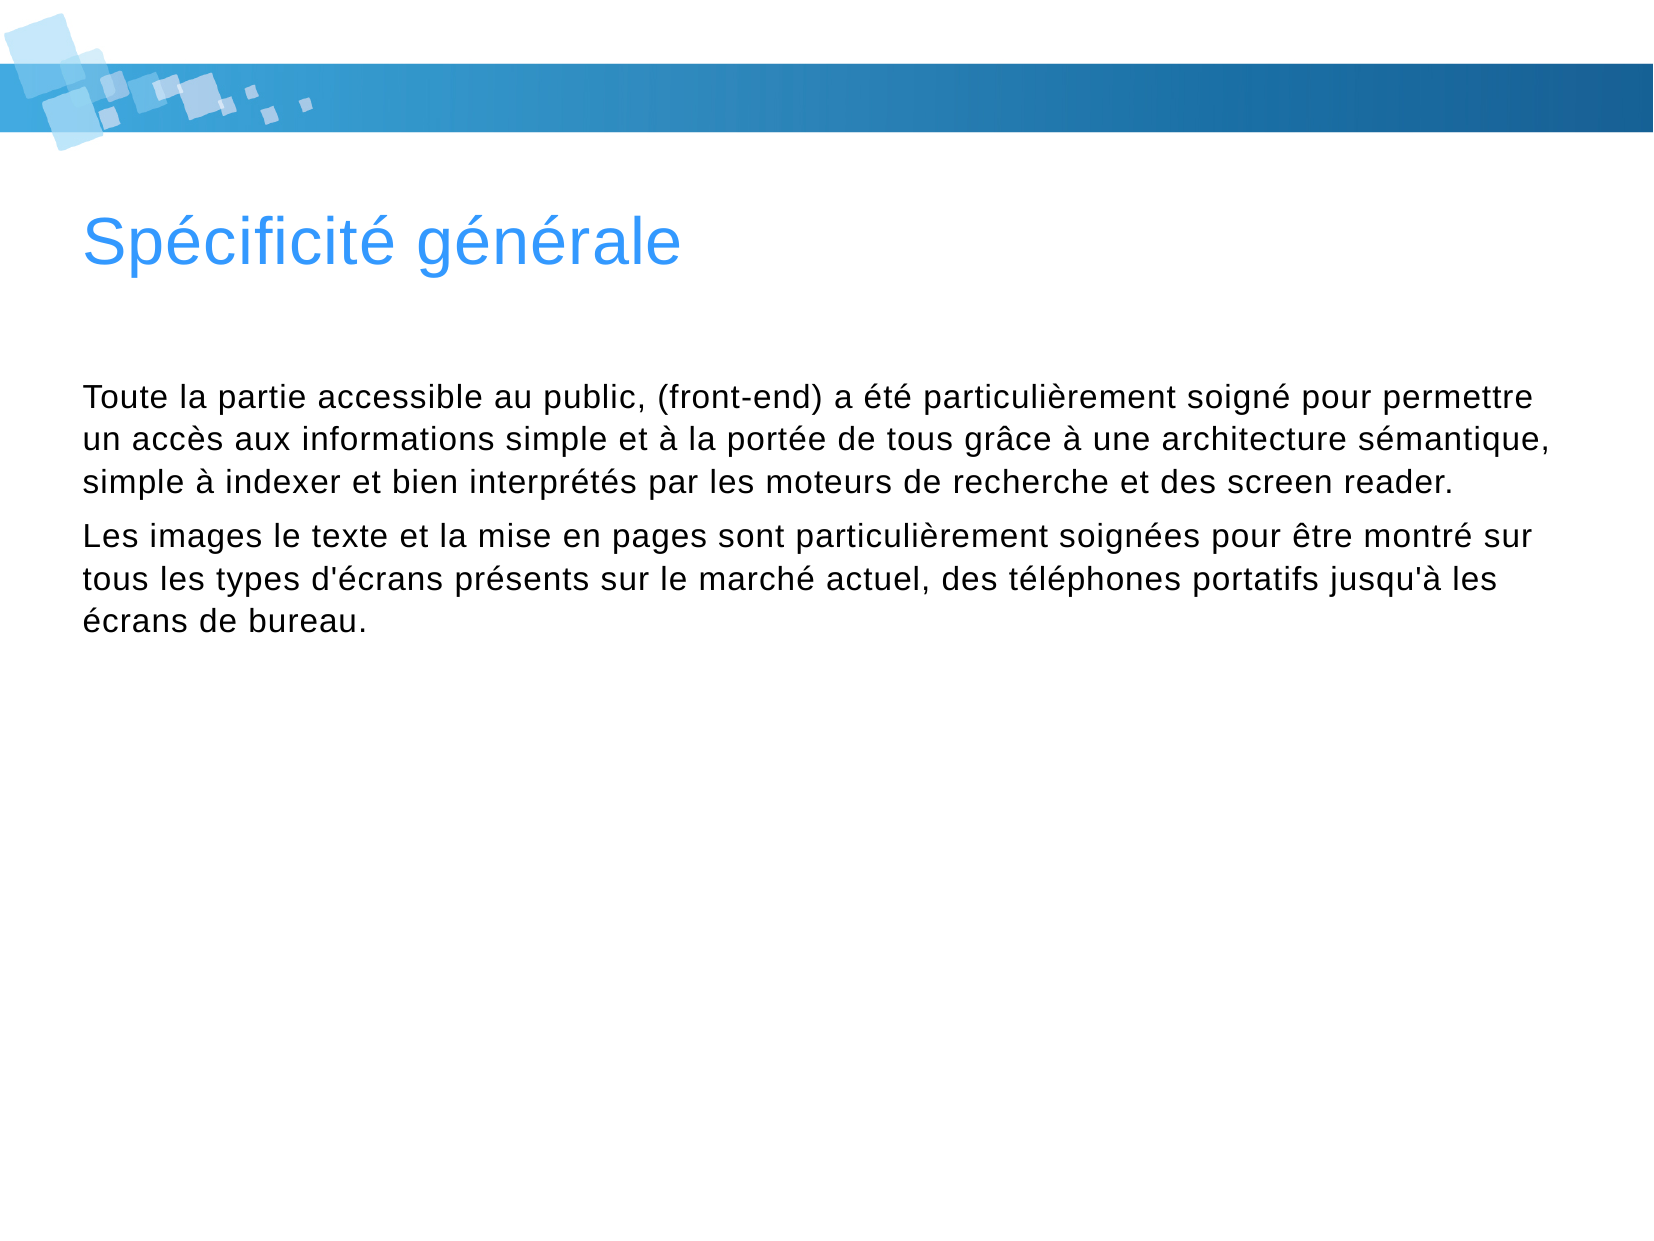

# Spécificité générale
Toute la partie accessible au public, (front-end) a été particulièrement soigné pour permettre un accès aux informations simple et à la portée de tous grâce à une architecture sémantique, simple à indexer et bien interprétés par les moteurs de recherche et des screen reader.
Les images le texte et la mise en pages sont particulièrement soignées pour être montré sur tous les types d'écrans présents sur le marché actuel, des téléphones portatifs jusqu'à les écrans de bureau.